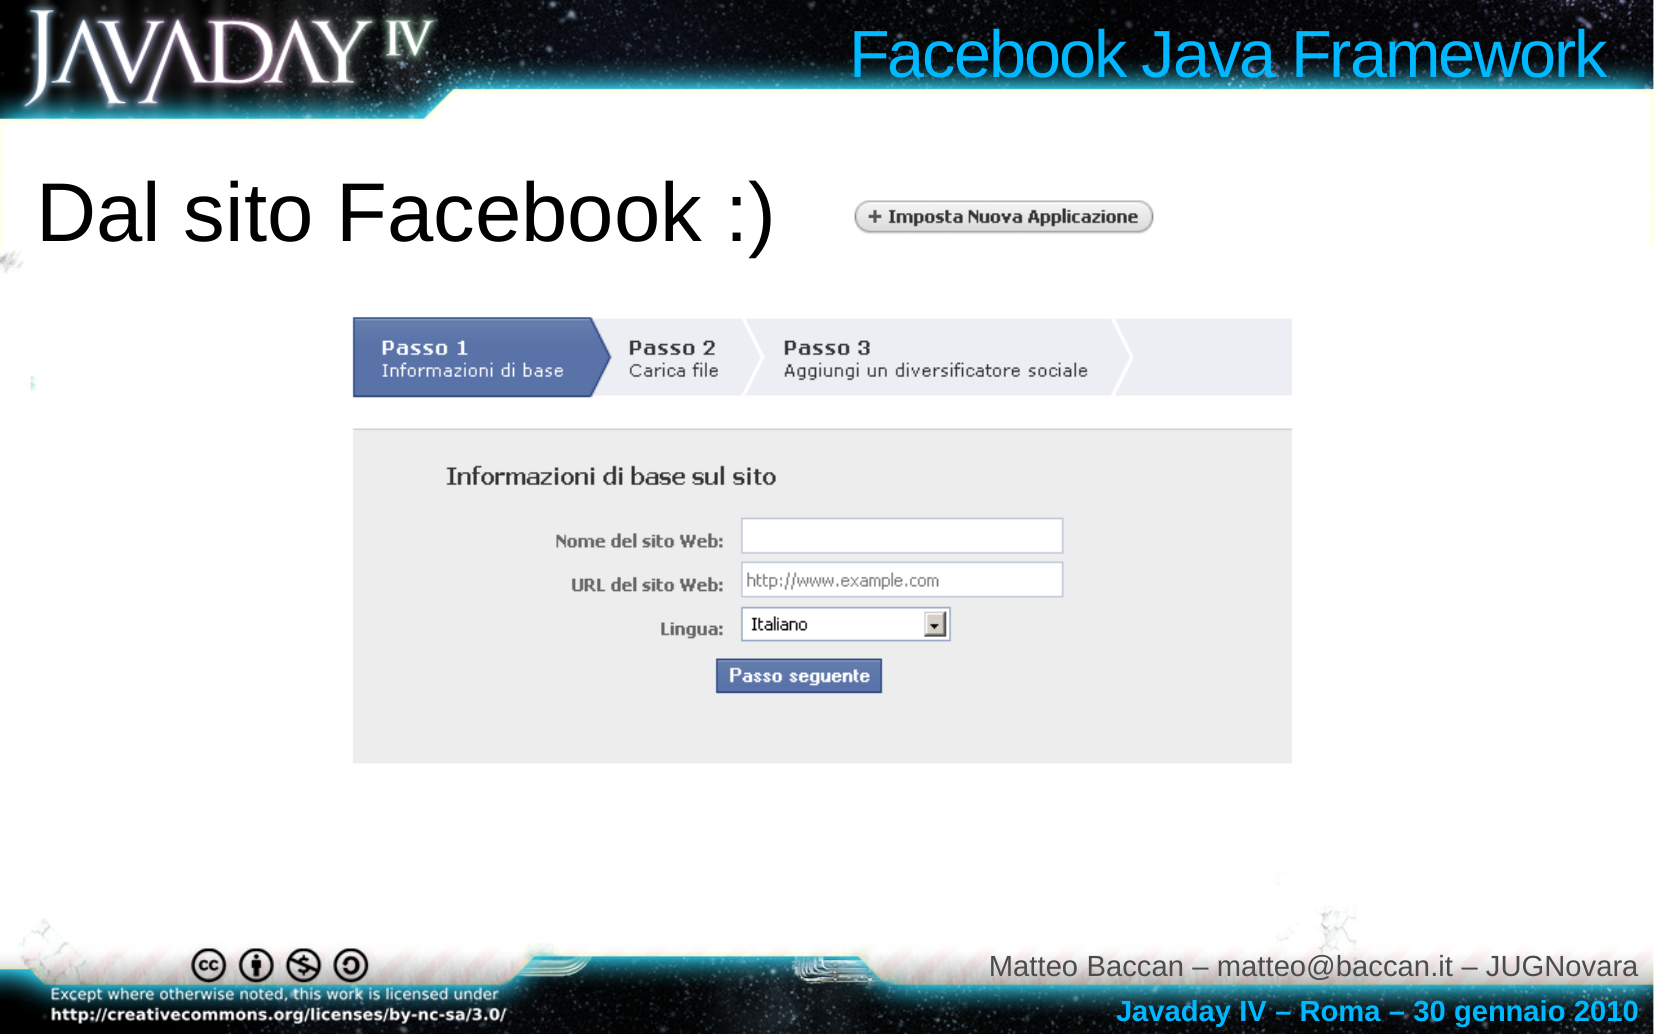

# Facebook Java Framework
Dal sito Facebook :)